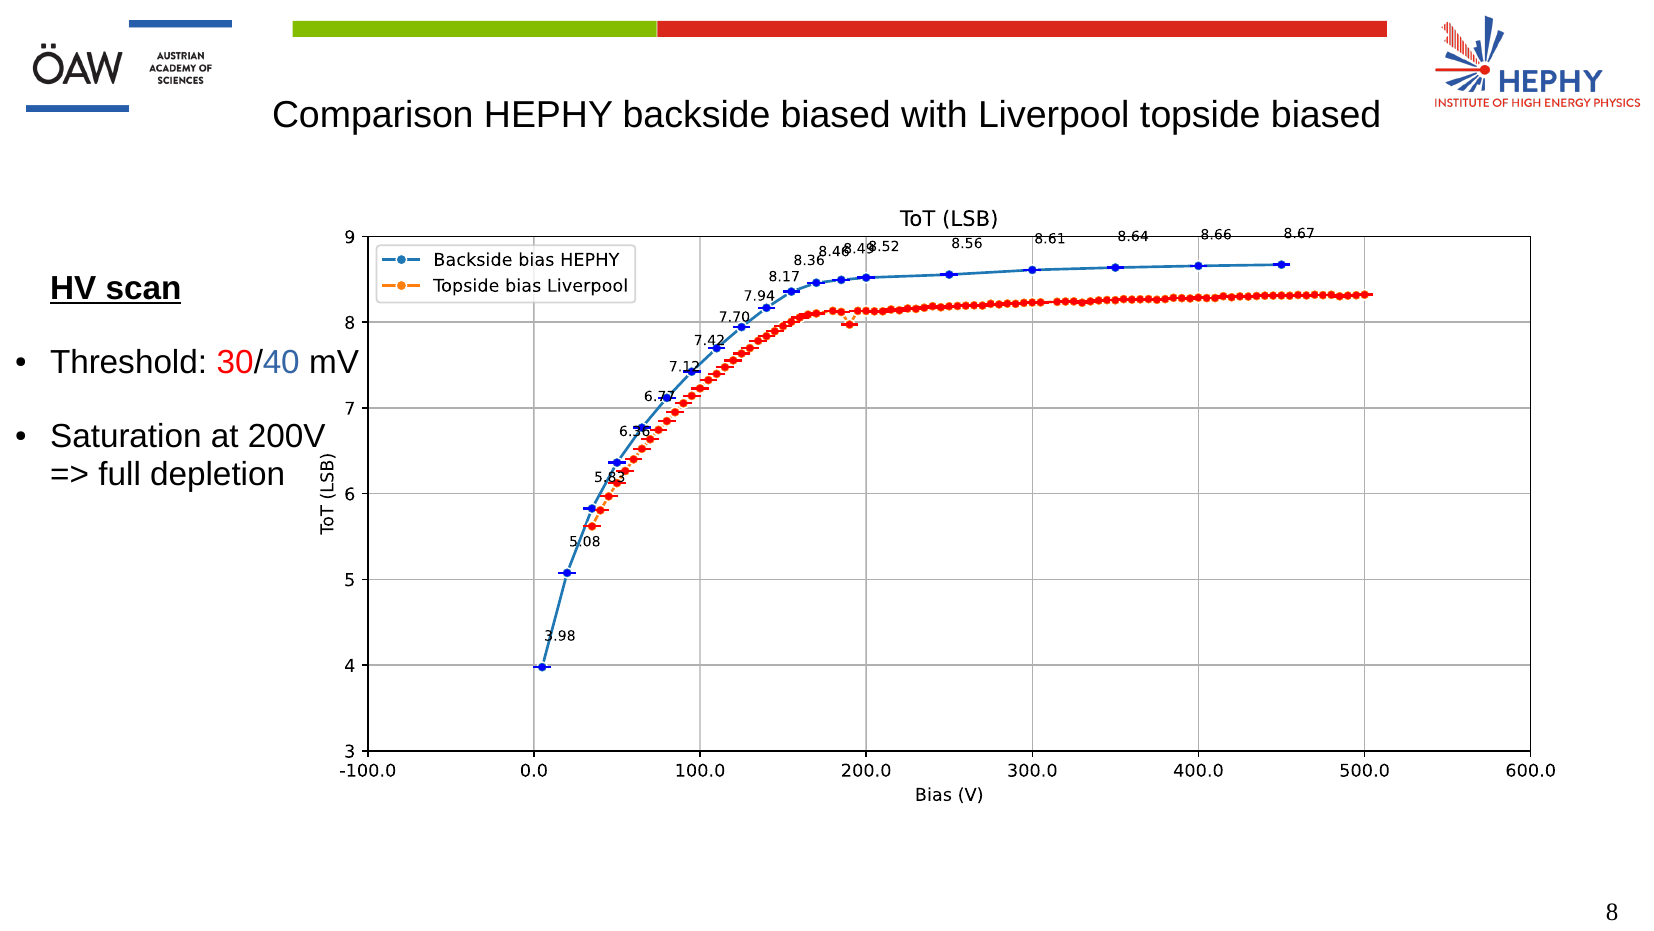

# Comparison HEPHY backside biased with Liverpool topside biased
HV scan
Threshold: 30/40 mV
Saturation at 200V
=> full depletion